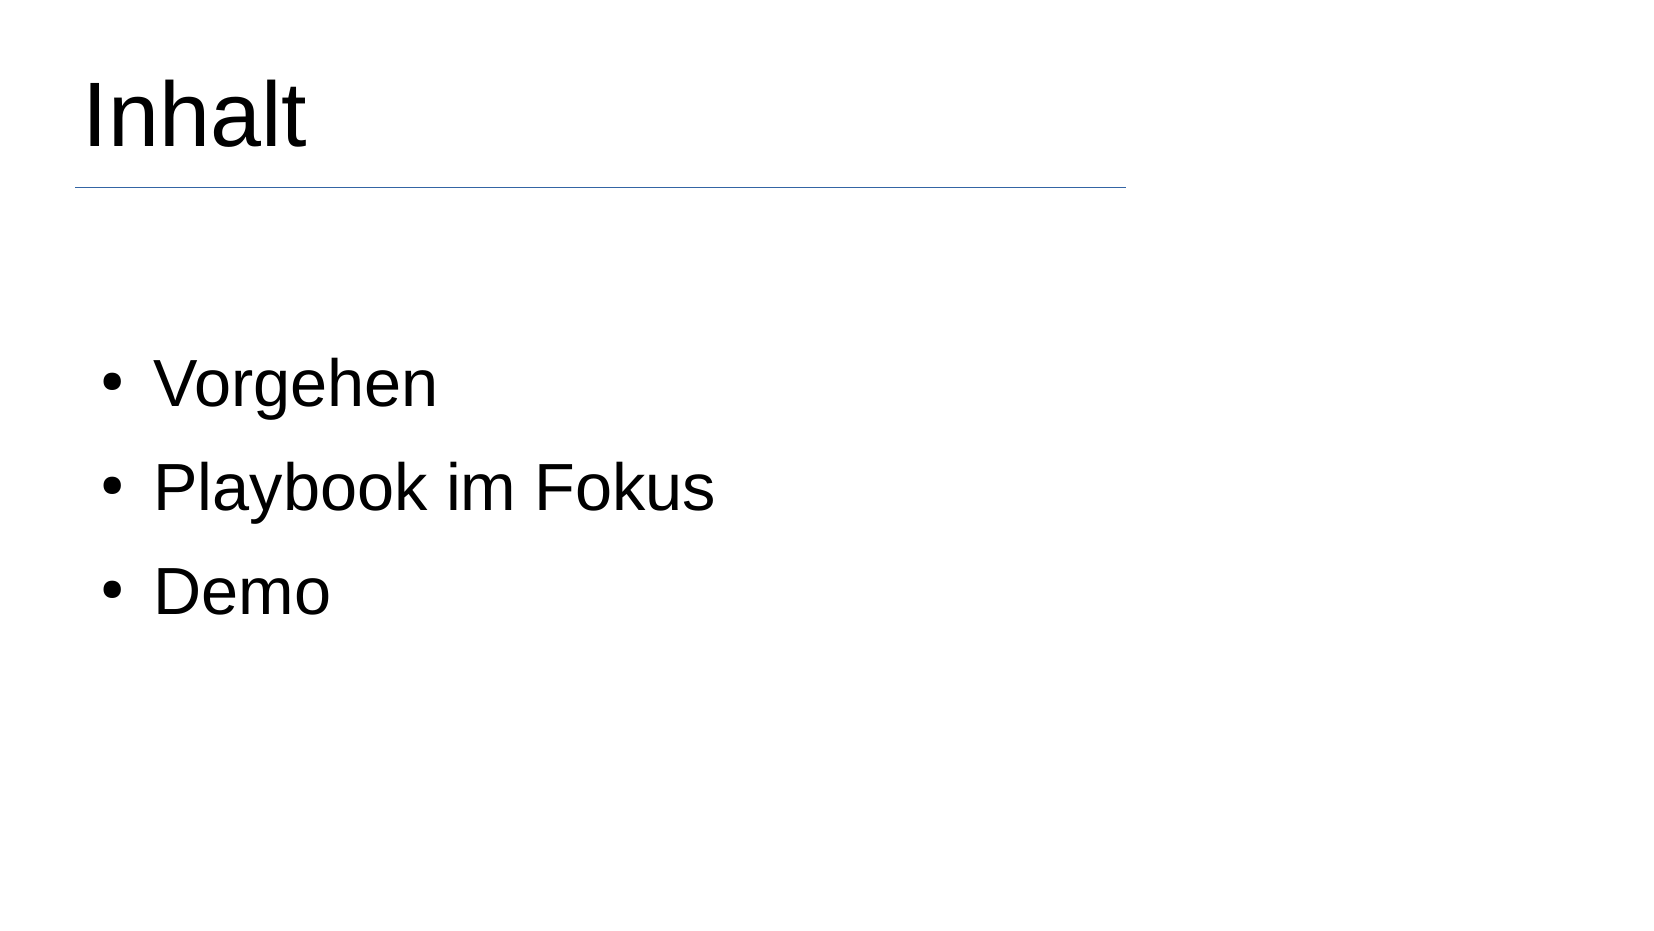

# Inhalt
Vorgehen
Playbook im Fokus
Demo